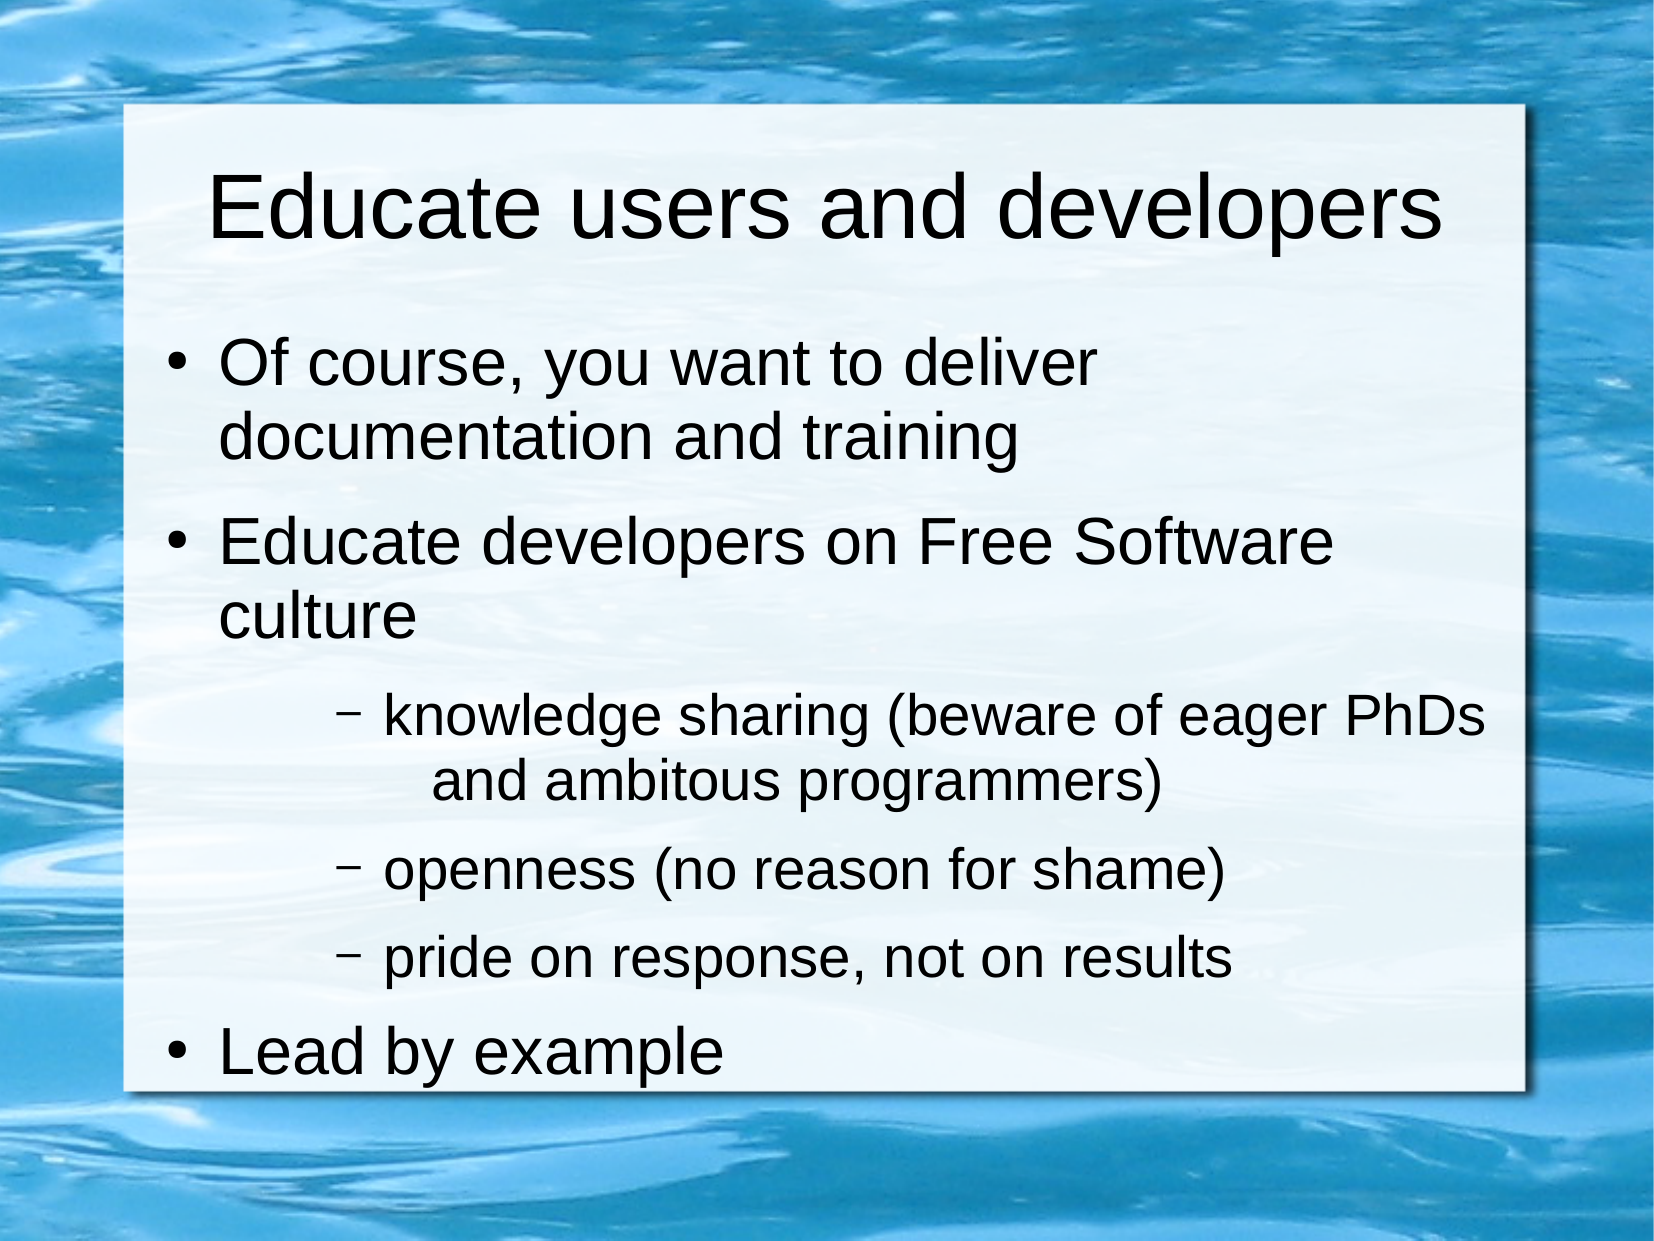

# Educate users and developers
Of course, you want to deliver documentation and training
Educate developers on Free Software culture
knowledge sharing (beware of eager PhDs and ambitous programmers)
openness (no reason for shame)
pride on response, not on results
Lead by example